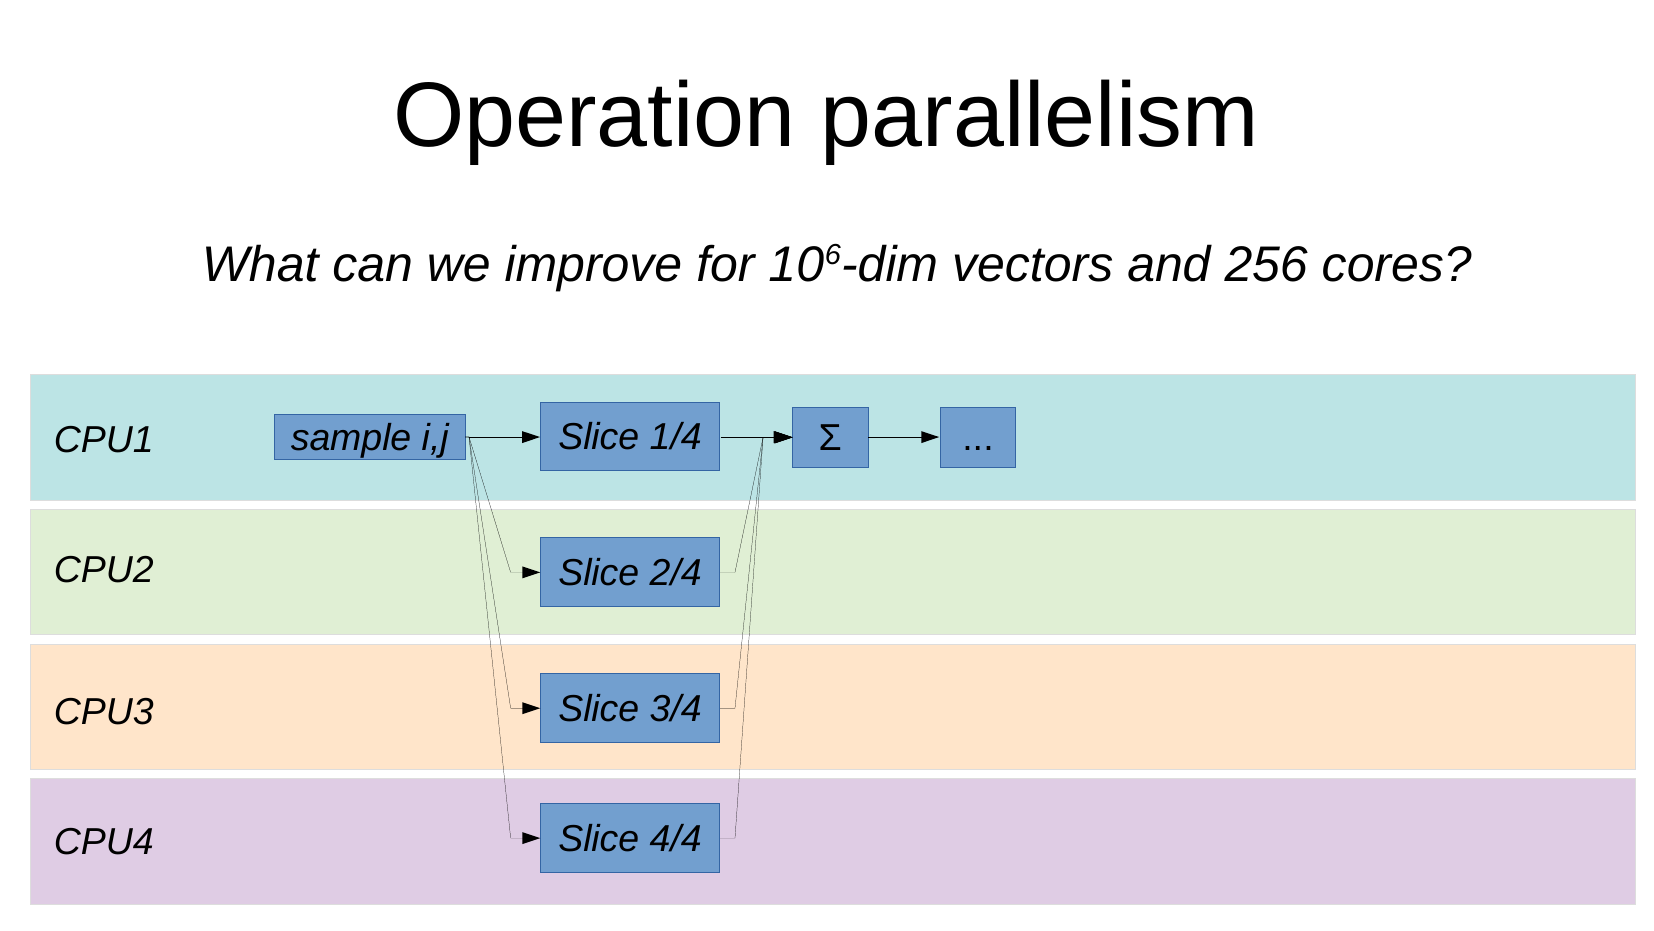

# Operation parallelism
What can we improve for 106-dim vectors and 256 cores?
Slice 1/4
Σ
...
CPU1
sample i,j
Slice 2/4
CPU2
Slice 3/4
CPU3
Slice 4/4
CPU4